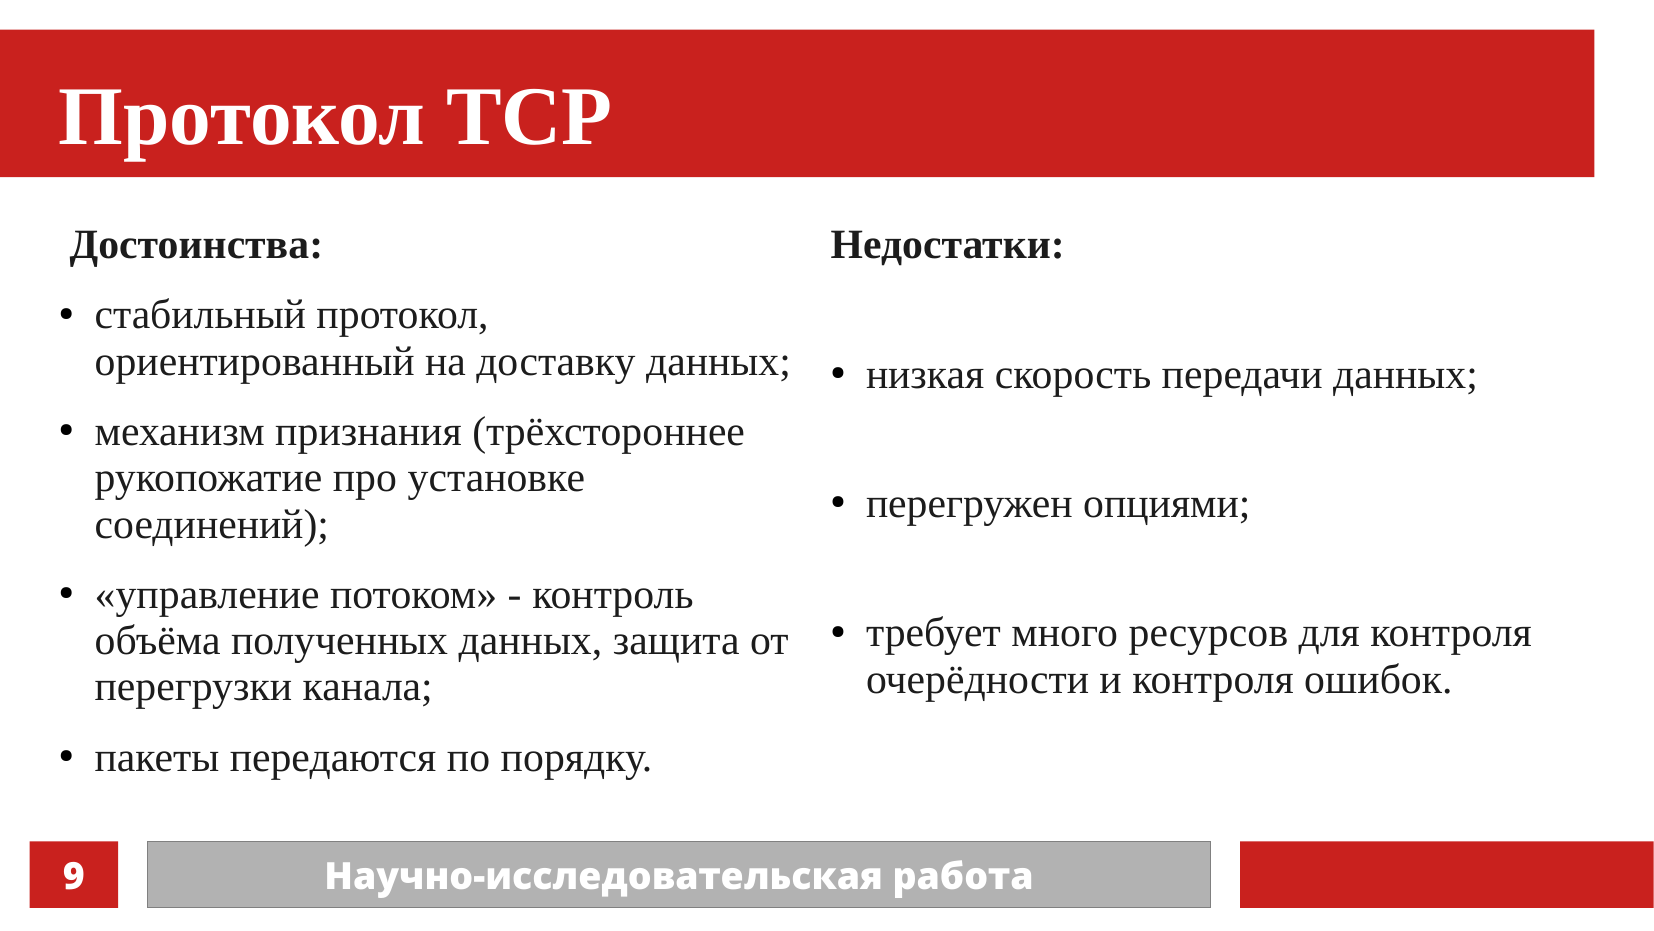

# Протокол TCP
 Достоинства:
стабильный протокол, ориентированный на доставку данных;
механизм признания (трёхстороннее рукопожатие про установке соединений);
«управление потоком» - контроль объёма полученных данных, защита от перегрузки канала;
пакеты передаются по порядку.
Недостатки:
низкая скорость передачи данных;
перегружен опциями;
требует много ресурсов для контроля очерёдности и контроля ошибок.
9
Научно-исследовательская работа